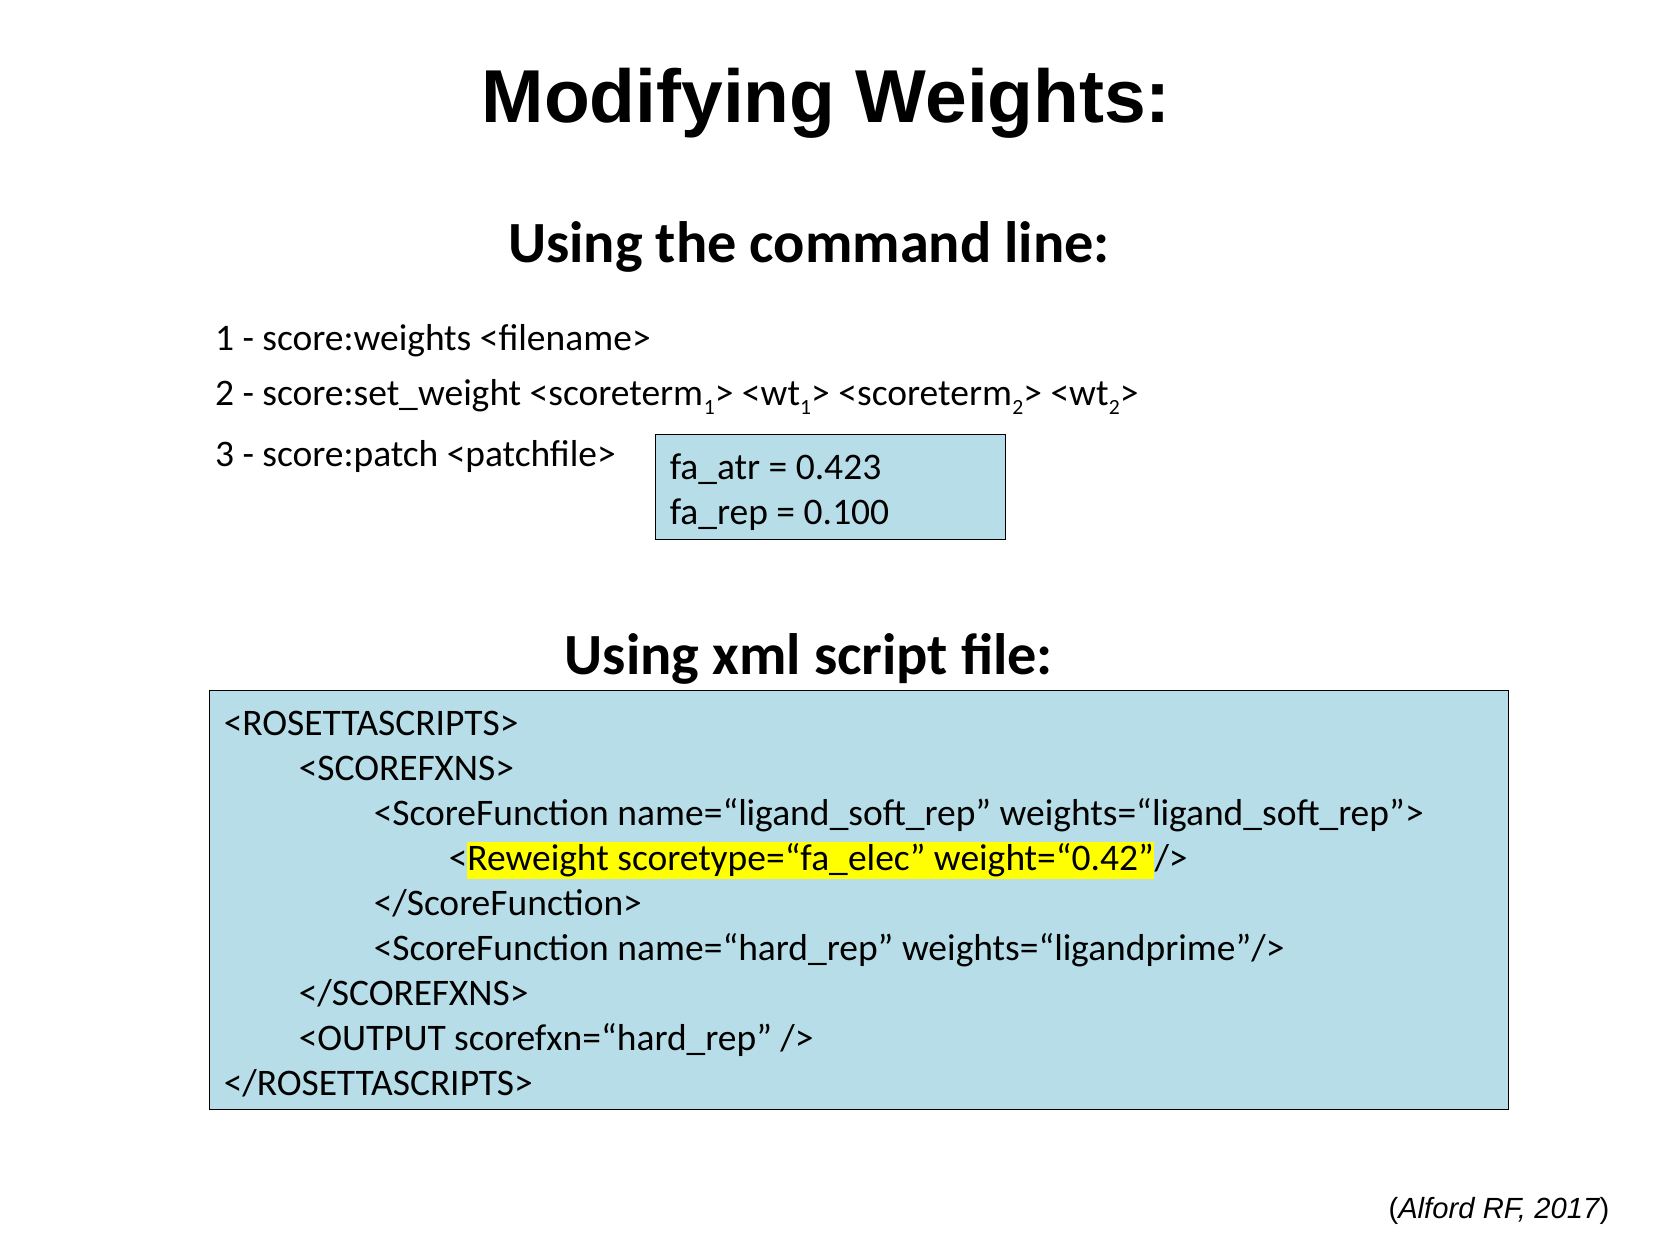

Modifying Weights:
Using the command line:
1 - score:weights <filename>
2 - score:set_weight <scoreterm1> <wt1> <scoreterm2> <wt2>
3 - score:patch <patchfile>
Using xml script file:
fa_atr = 0.423
fa_rep = 0.100
<ROSETTASCRIPTS>
	<SCOREFXNS>
		<ScoreFunction name=“ligand_soft_rep” weights=“ligand_soft_rep”>
			<Reweight scoretype=“fa_elec” weight=“0.42”/>
		</ScoreFunction>
		<ScoreFunction name=“hard_rep” weights=“ligandprime”/>
	</SCOREFXNS>
	<OUTPUT scorefxn=“hard_rep” />
</ROSETTASCRIPTS>
(Alford RF, 2017)